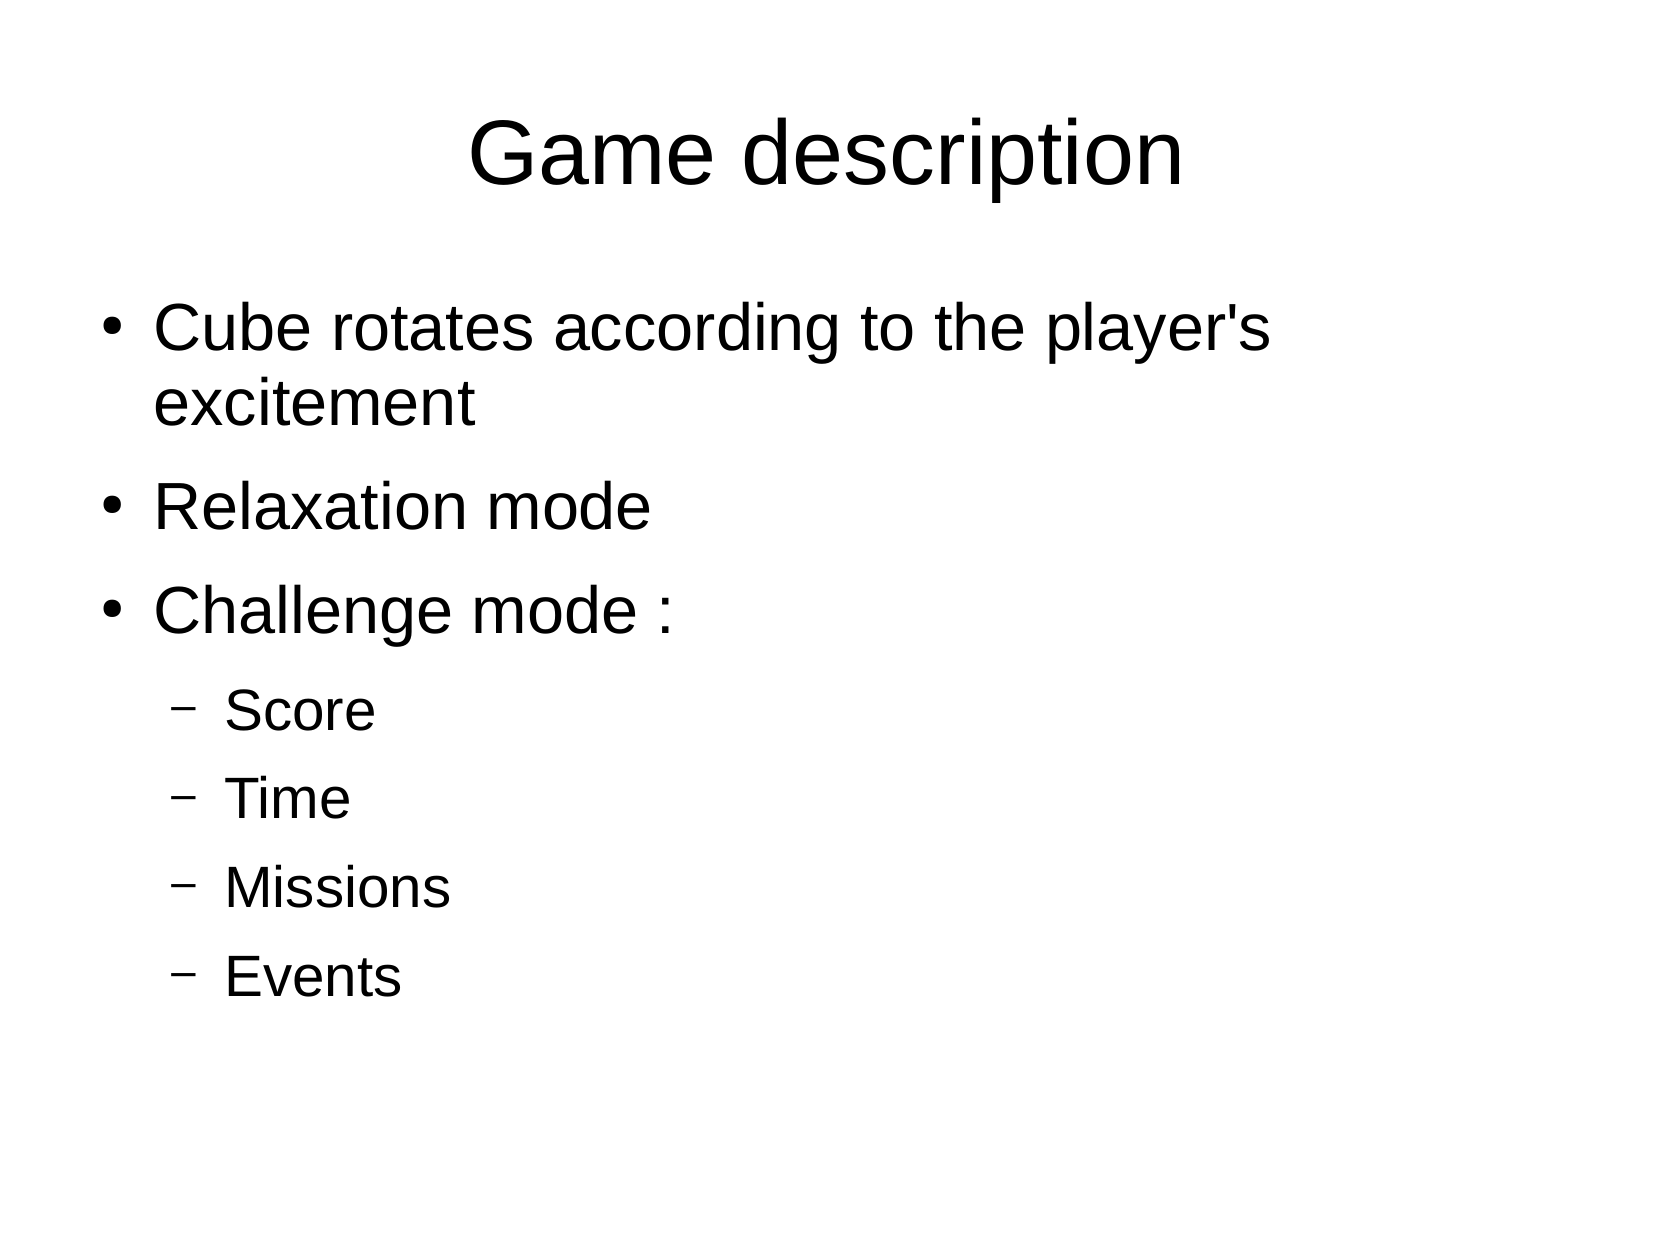

# Game description
Cube rotates according to the player's excitement
Relaxation mode
Challenge mode :
Score
Time
Missions
Events